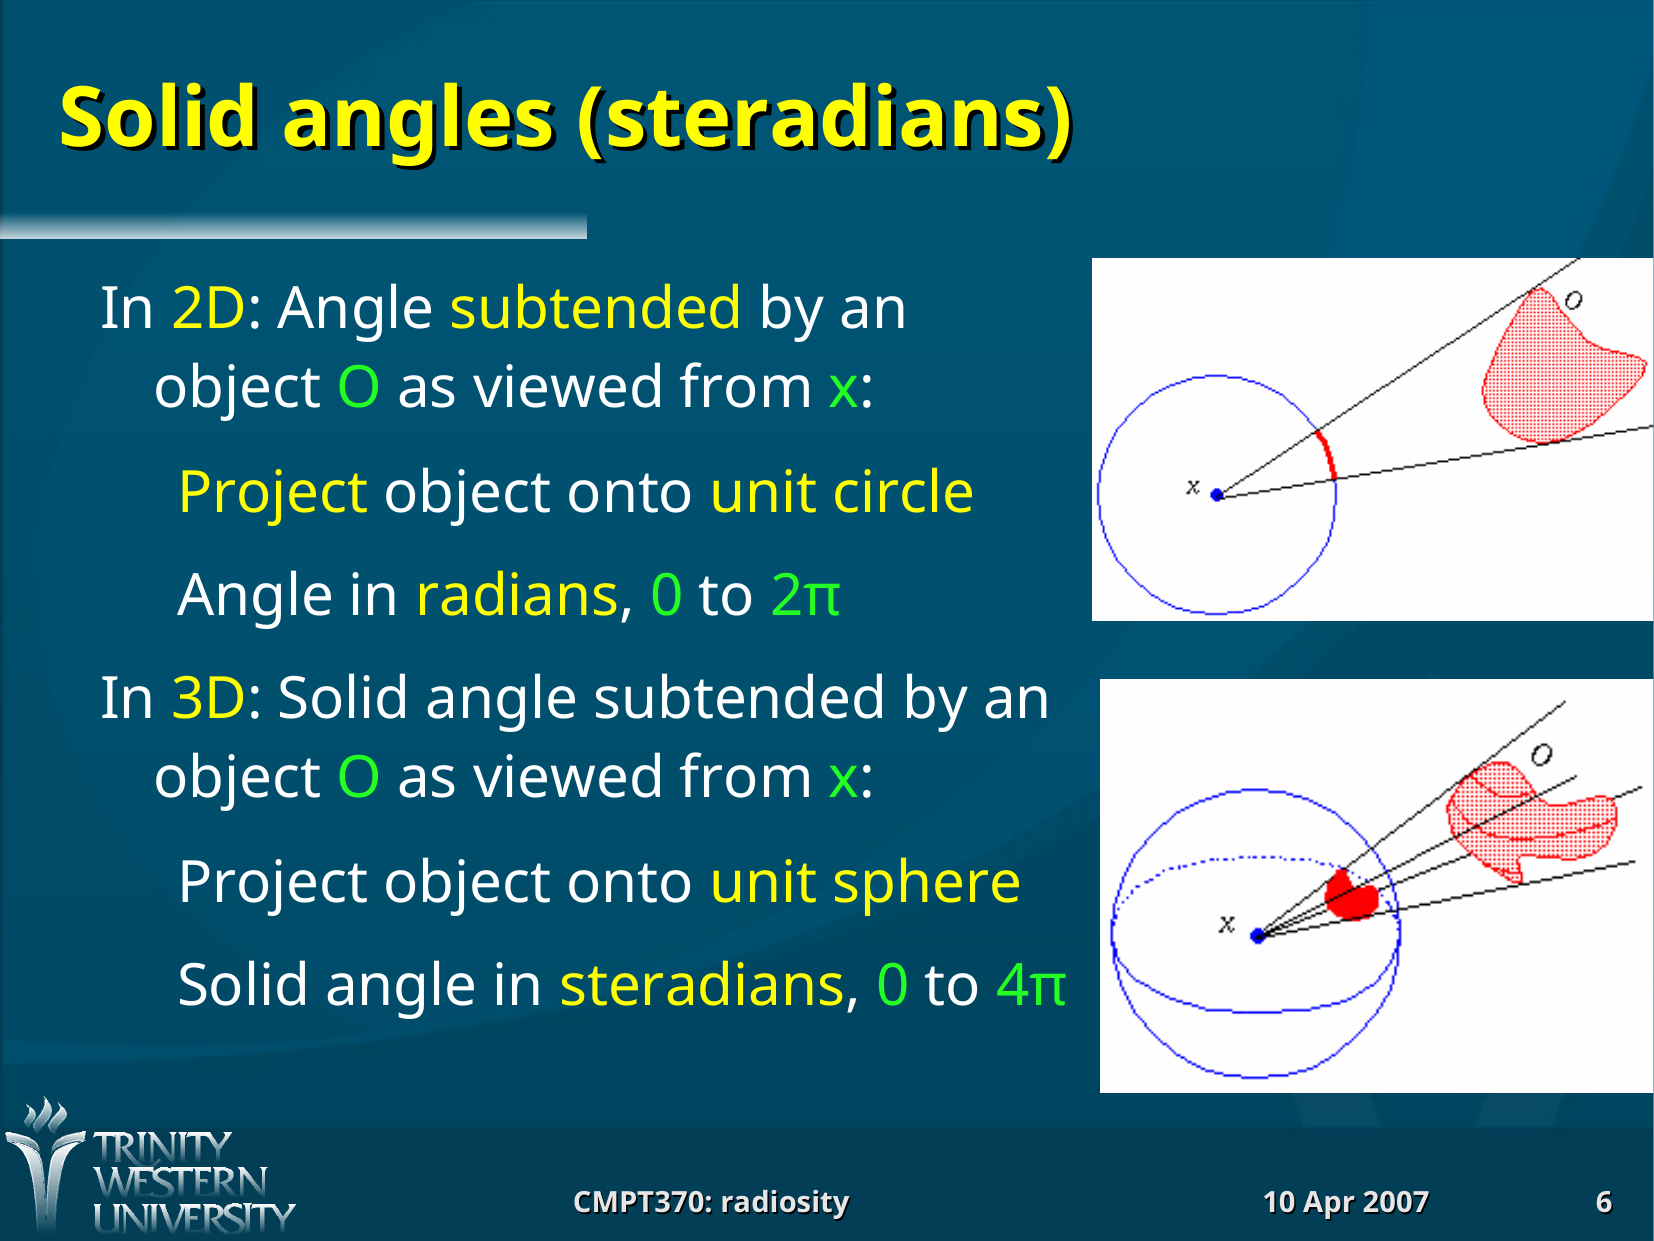

# Solid angles (steradians)
In 2D: Angle subtended by an
object O as viewed from x:
Project object onto unit circle
Angle in radians, 0 to 2π
In 3D: Solid angle subtended by an
object O as viewed from x:
Project object onto unit sphere
Solid angle in steradians, 0 to 4π
CMPT370: radiosity
10 Apr 2007
6